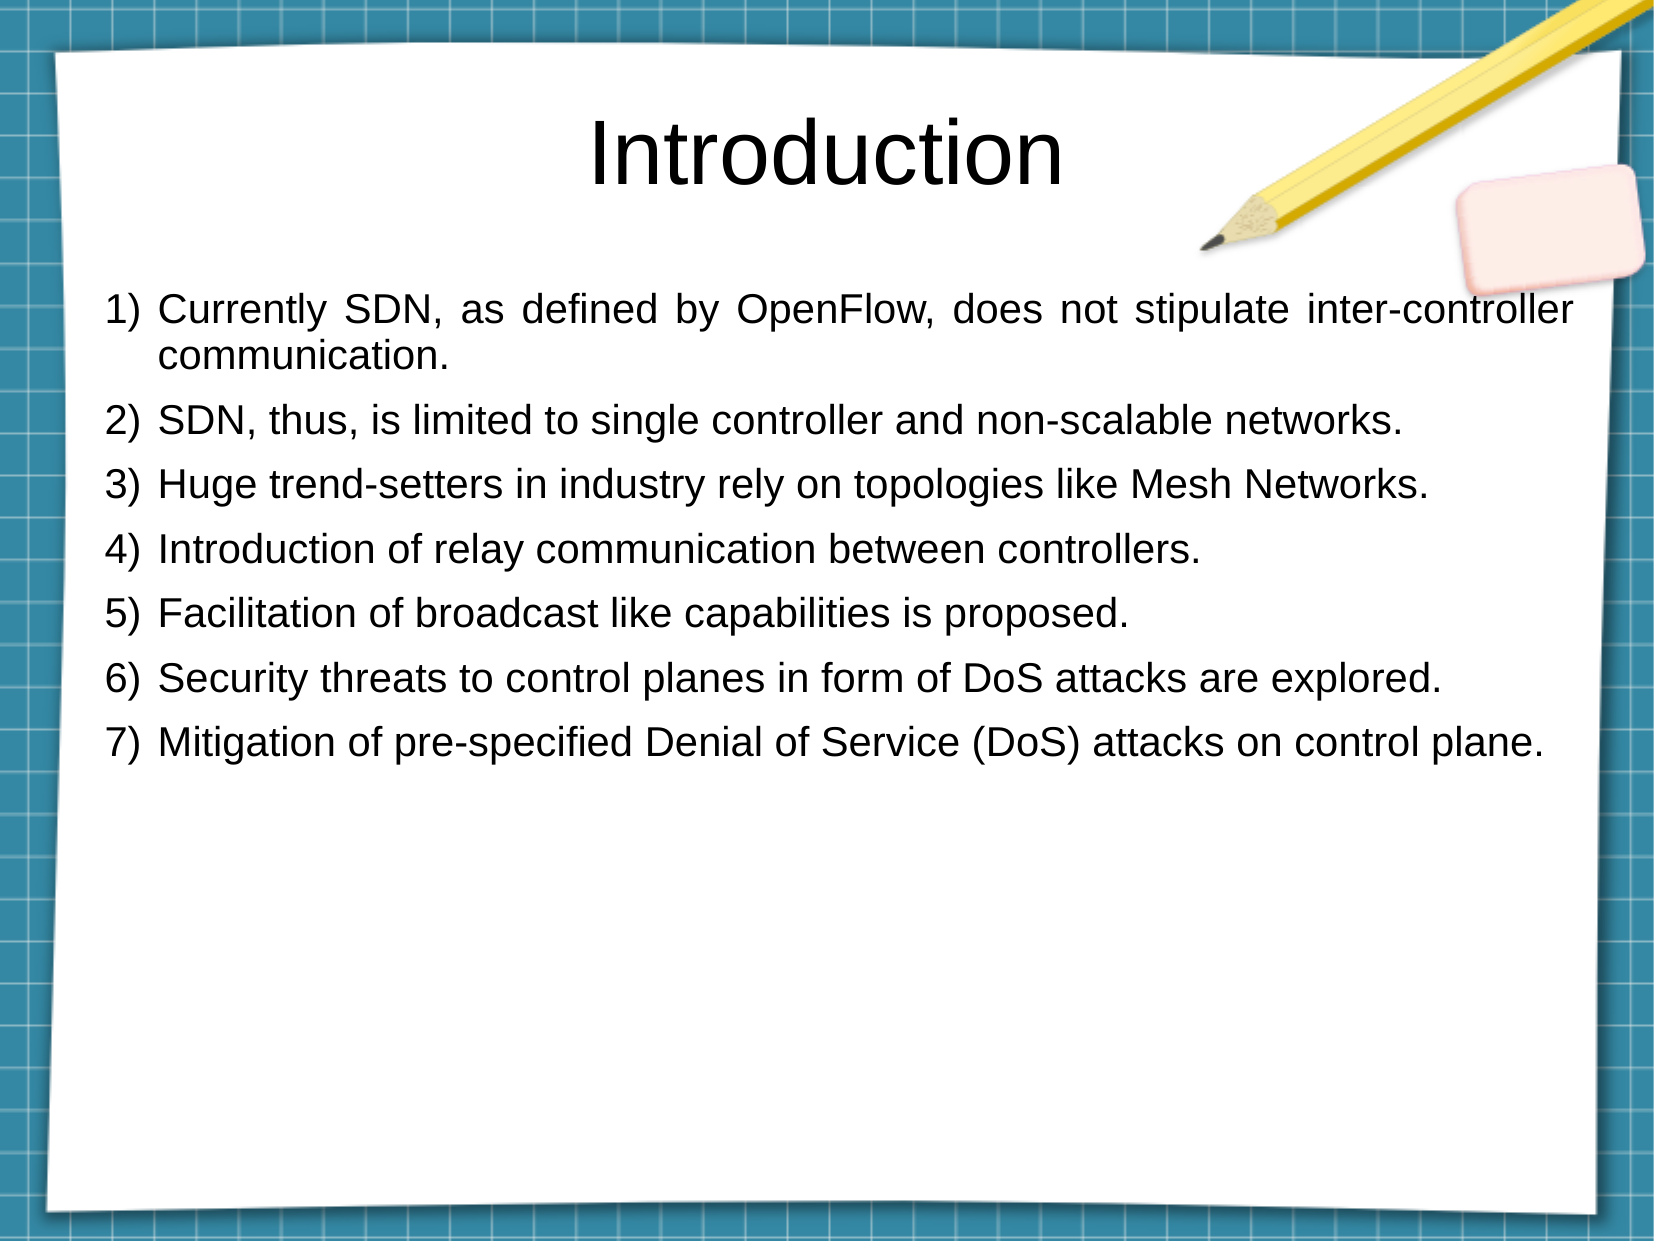

# Introduction
Currently SDN, as defined by OpenFlow, does not stipulate inter-controller communication.
SDN, thus, is limited to single controller and non-scalable networks.
Huge trend-setters in industry rely on topologies like Mesh Networks.
Introduction of relay communication between controllers.
Facilitation of broadcast like capabilities is proposed.
Security threats to control planes in form of DoS attacks are explored.
Mitigation of pre-specified Denial of Service (DoS) attacks on control plane.